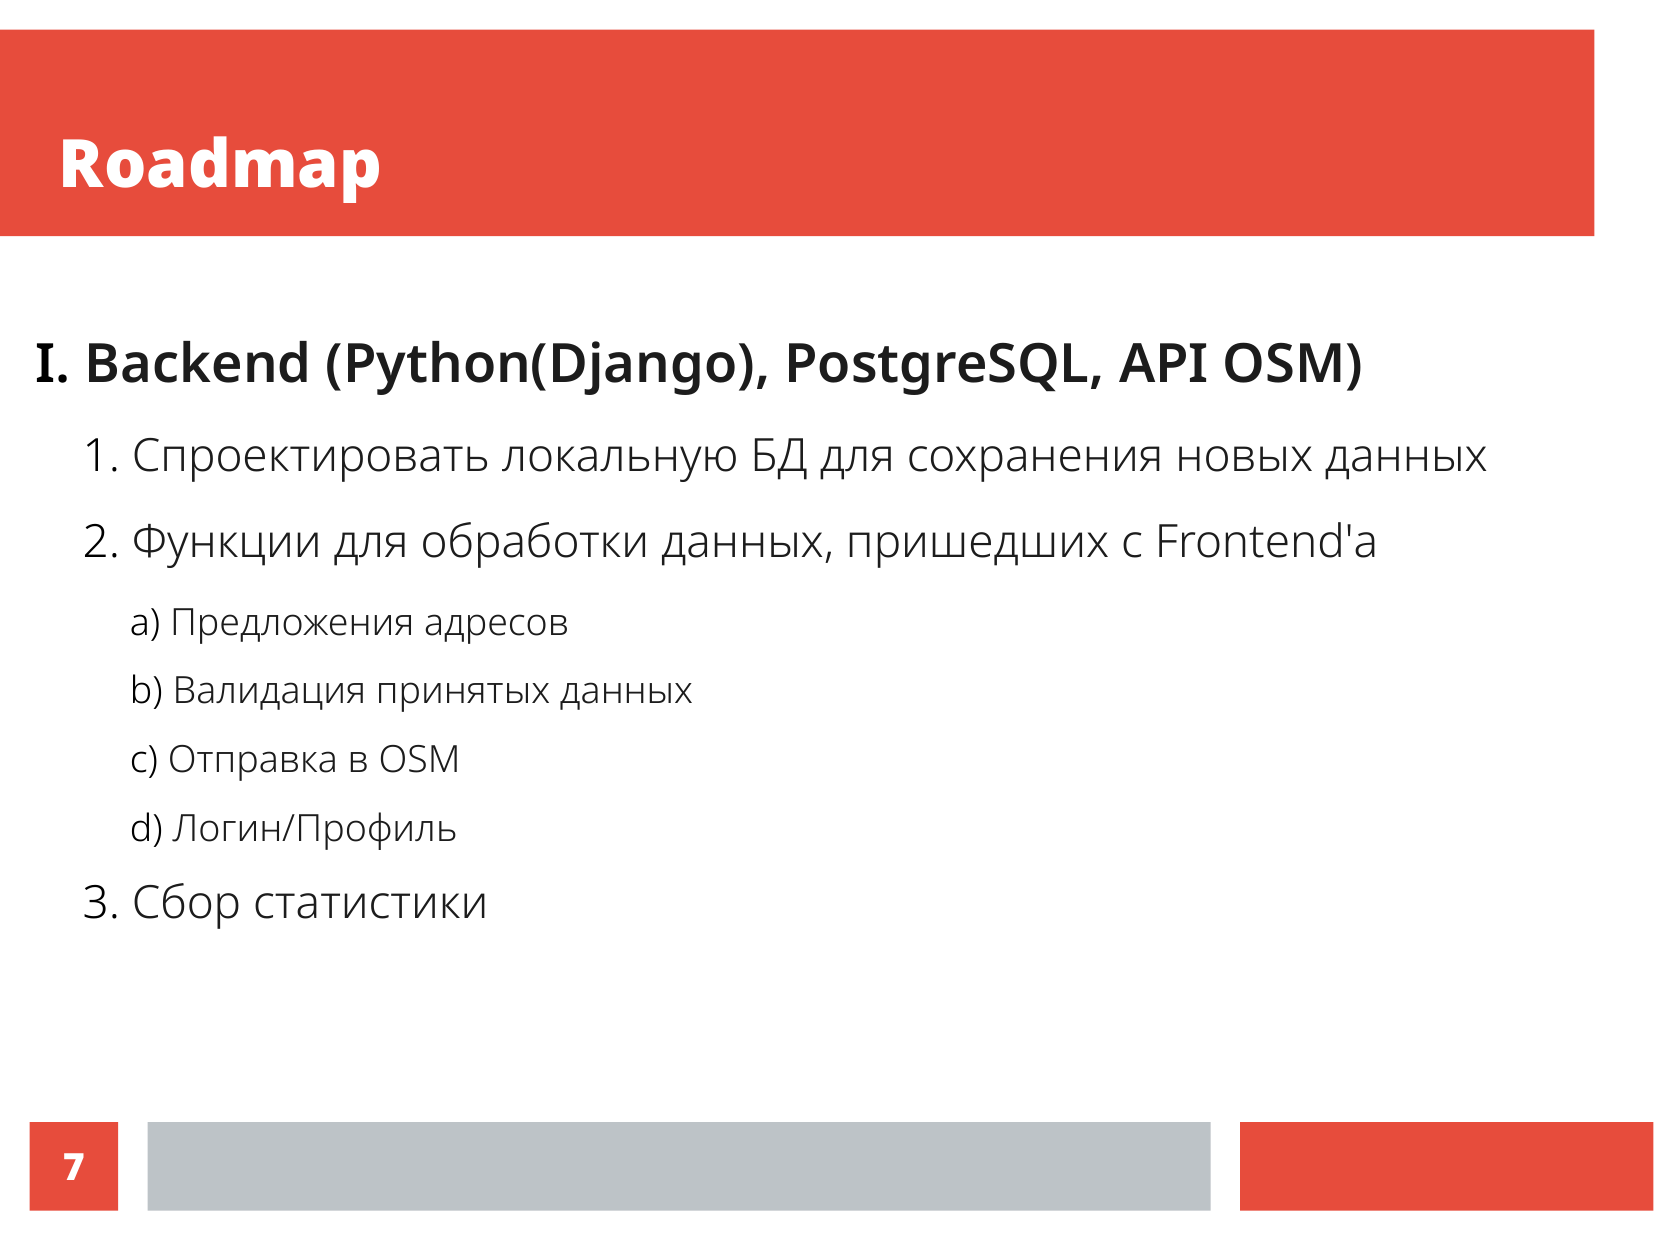

# Roadmap
 Backend (Python(Django), PostgreSQL, API OSM)
 Спроектировать локальную БД для сохранения новых данных
 Функции для обработки данных, пришедших с Frontend'а
 Предложения адресов
 Валидация принятых данных
 Отправка в OSM
 Логин/Профиль
 Сбор статистики
7